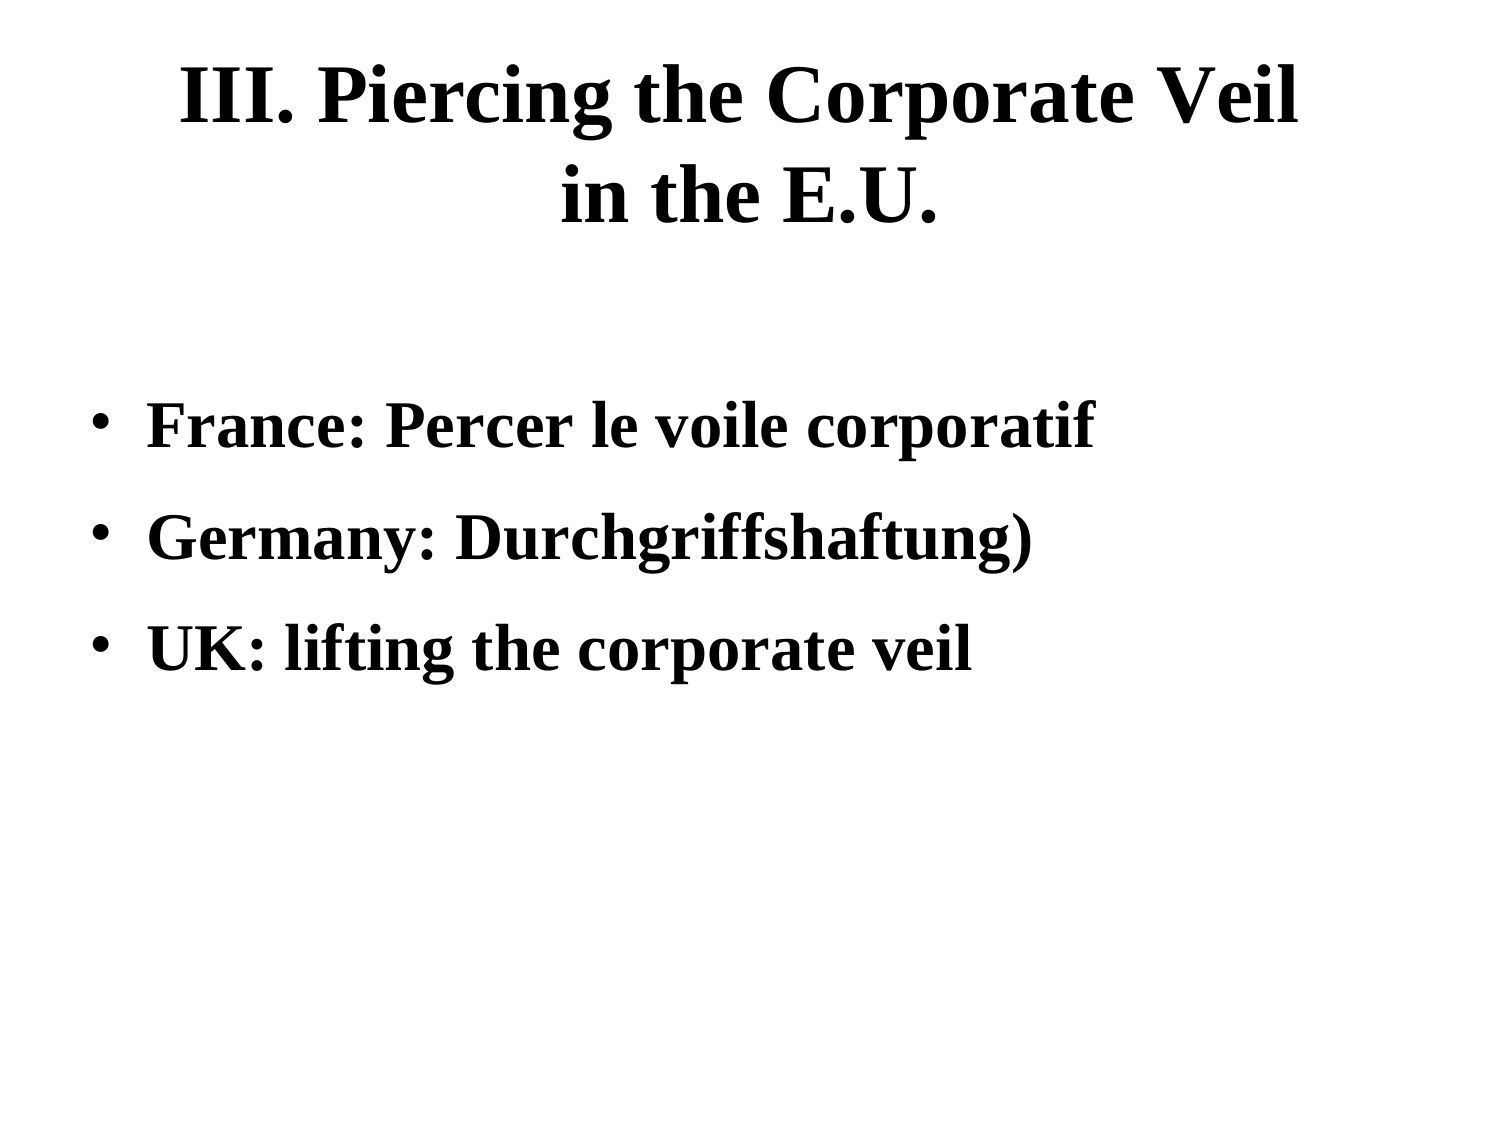

# III. Piercing the Corporate Veil in the E.U.
France: Percer le voile corporatif
Germany: Durchgriffshaftung)
UK: lifting the corporate veil